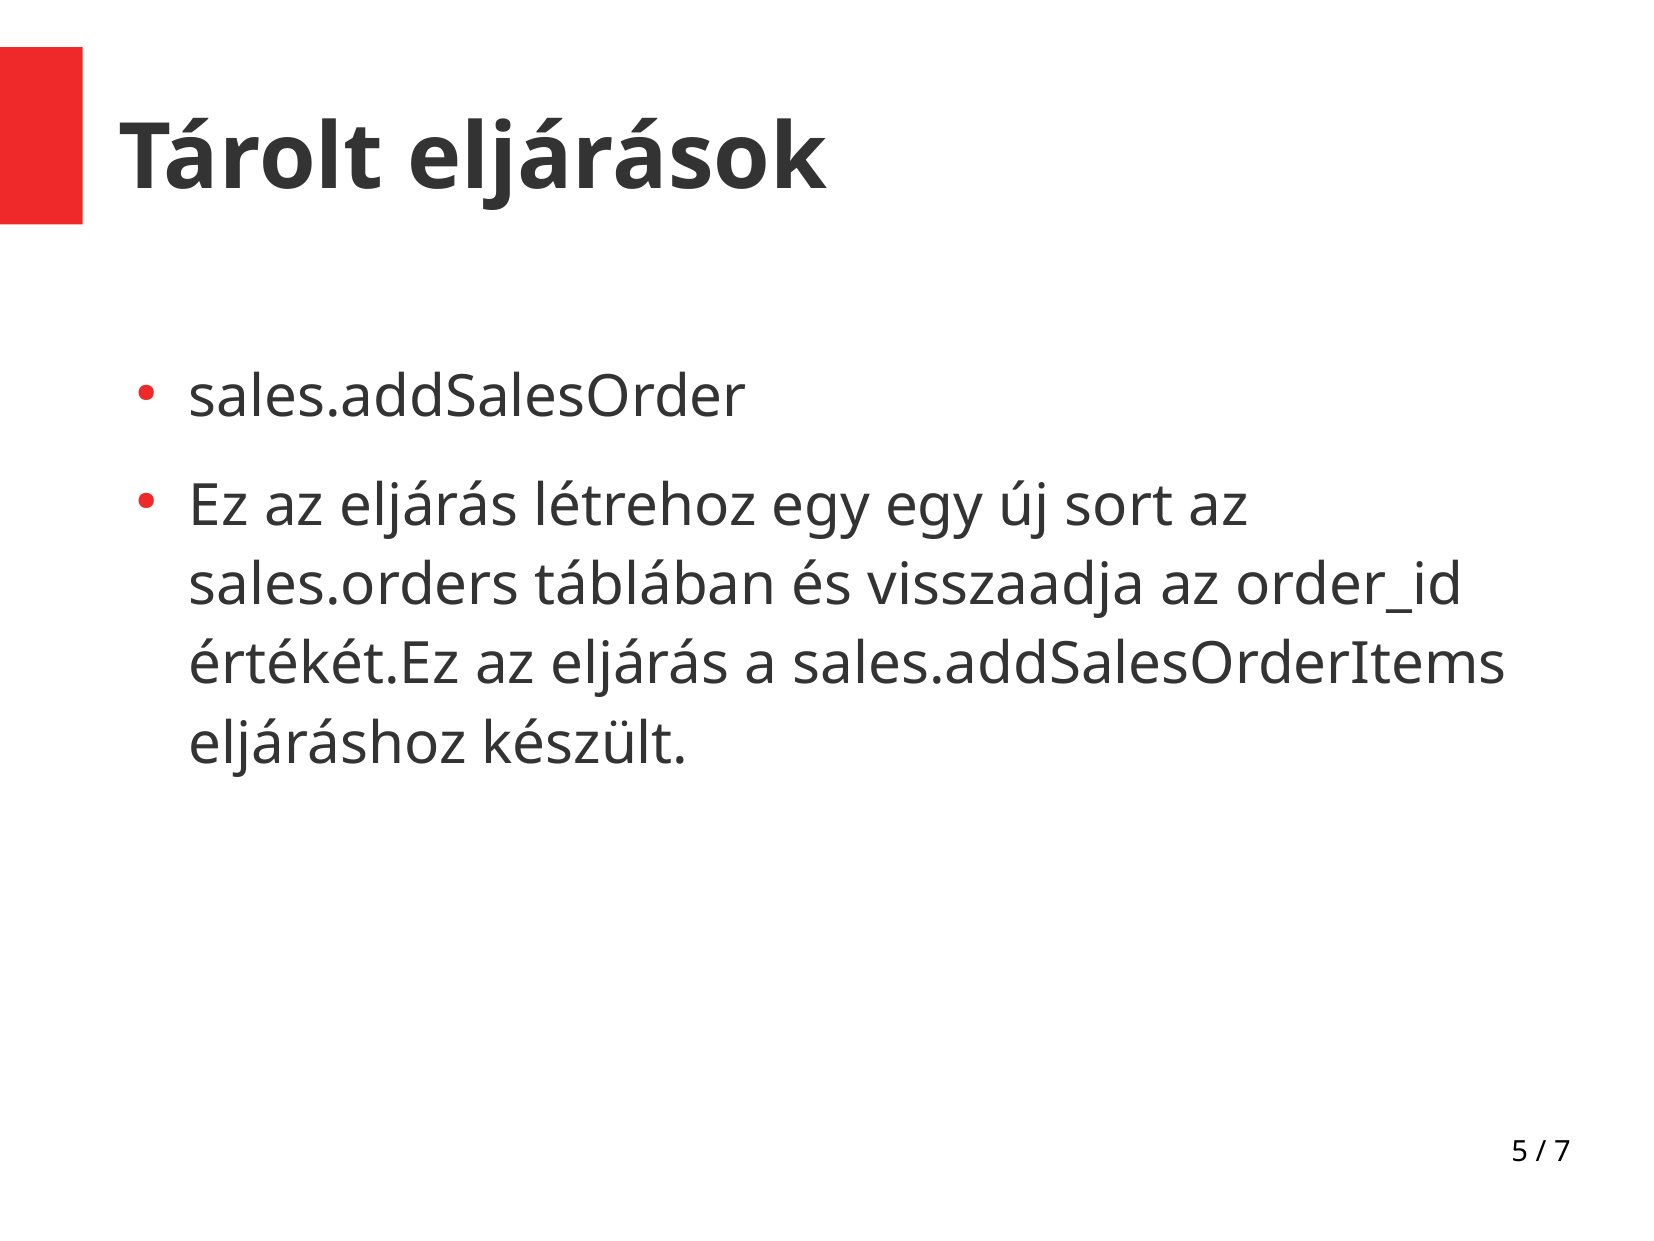

# Tárolt eljárások
sales.addSalesOrder
Ez az eljárás létrehoz egy egy új sort az sales.orders táblában és visszaadja az order_id értékét.Ez az eljárás a sales.addSalesOrderItems eljáráshoz készült.
5